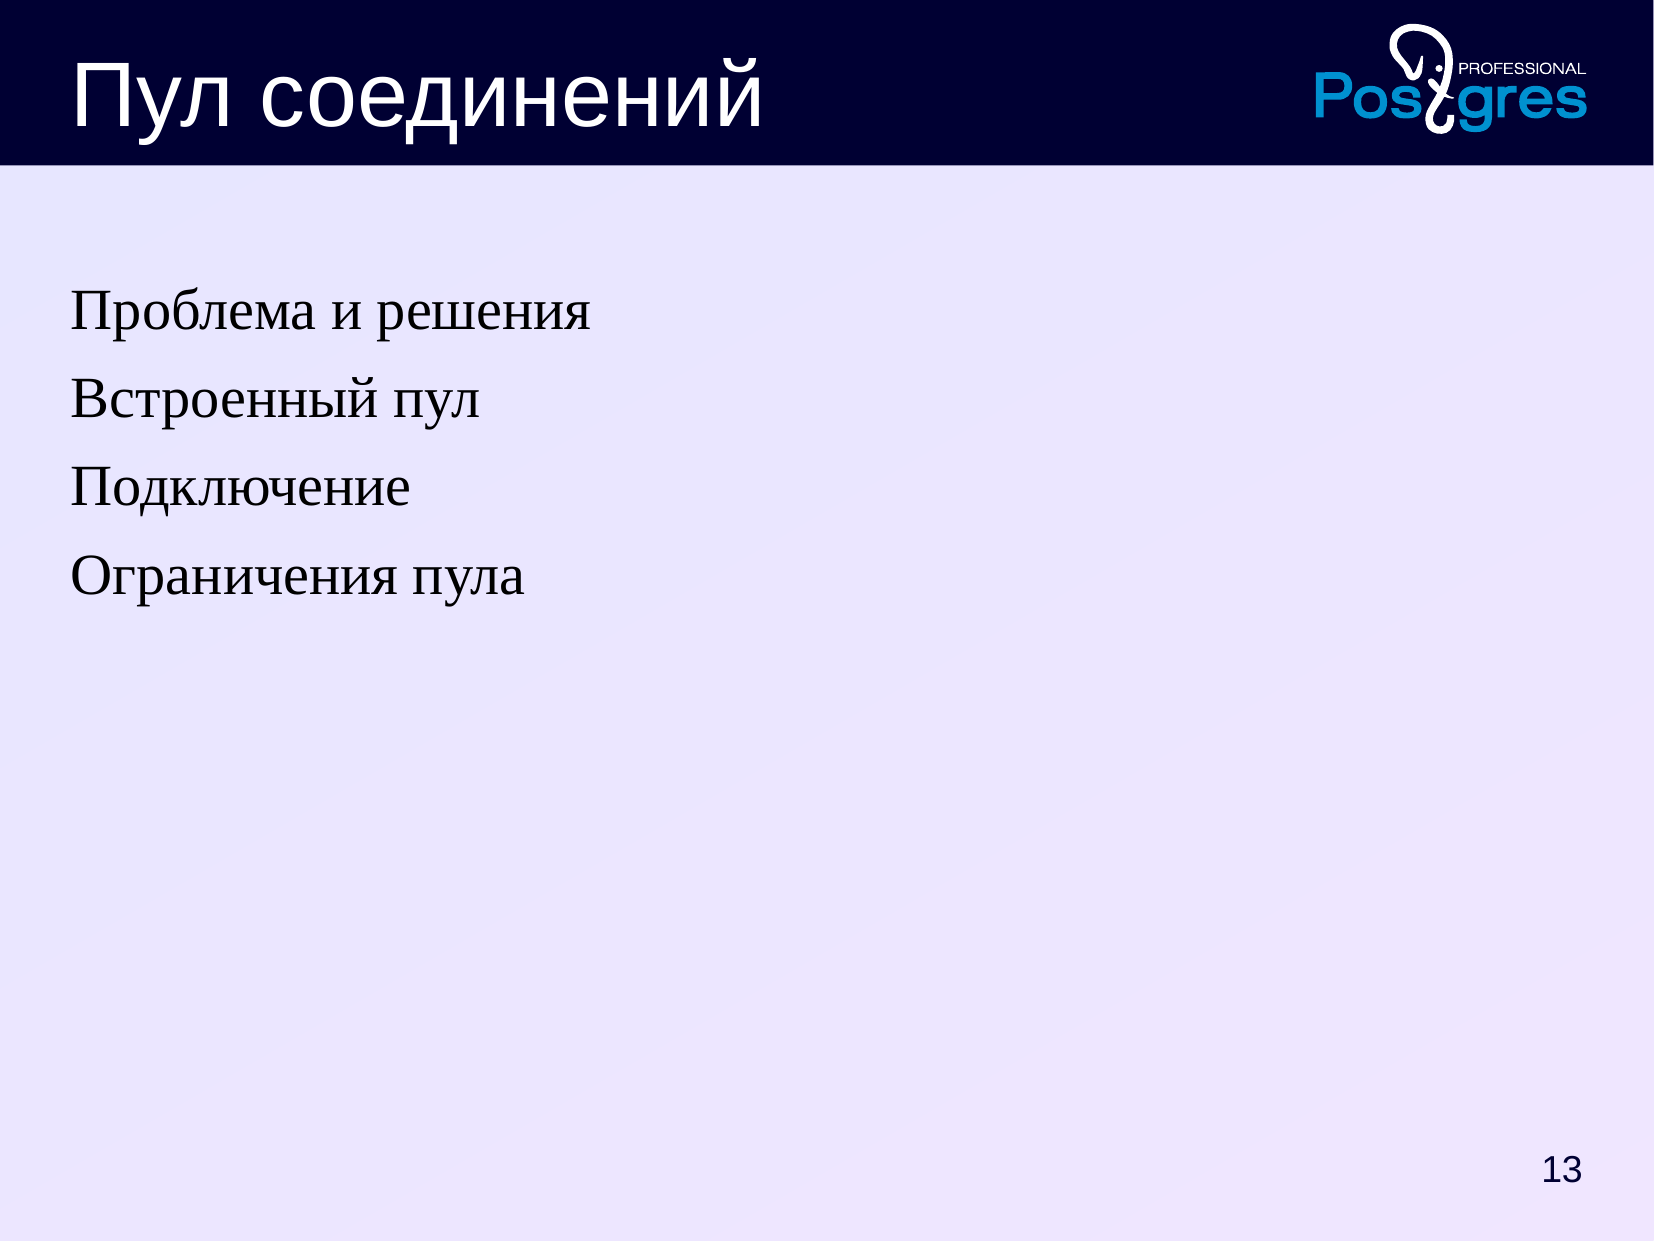

# Пул соединений
Проблема и решения
Встроенный пул
Подключение
Ограничения пула